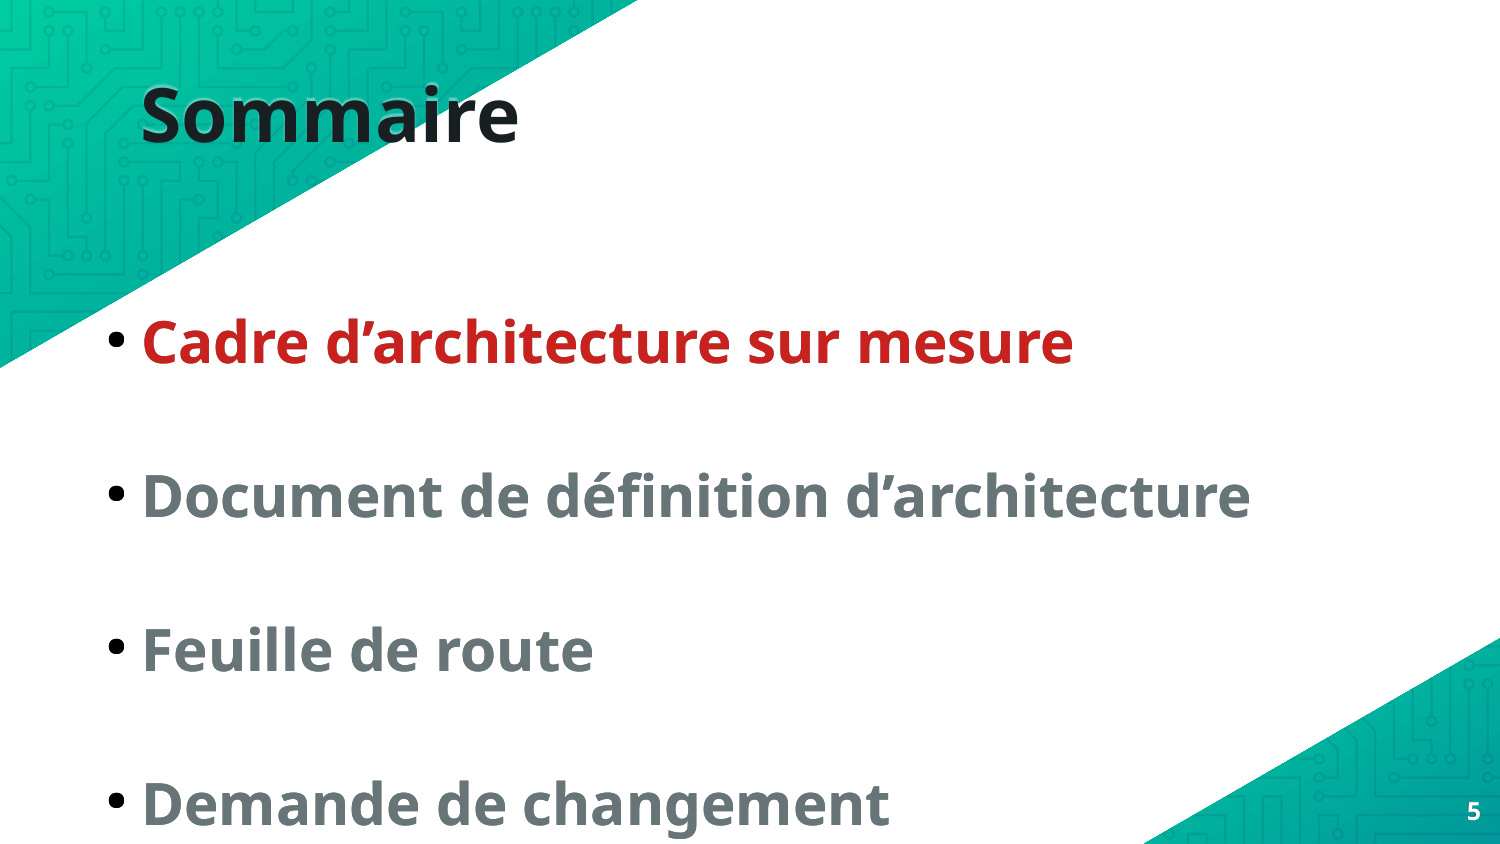

Sommaire
# Cadre d’architecture sur mesure
Document de définition d’architecture
Feuille de route
Demande de changement
Cadre d’architecture sur mesure
Document de définition d’architecture
Feuille de route
Demande de changement